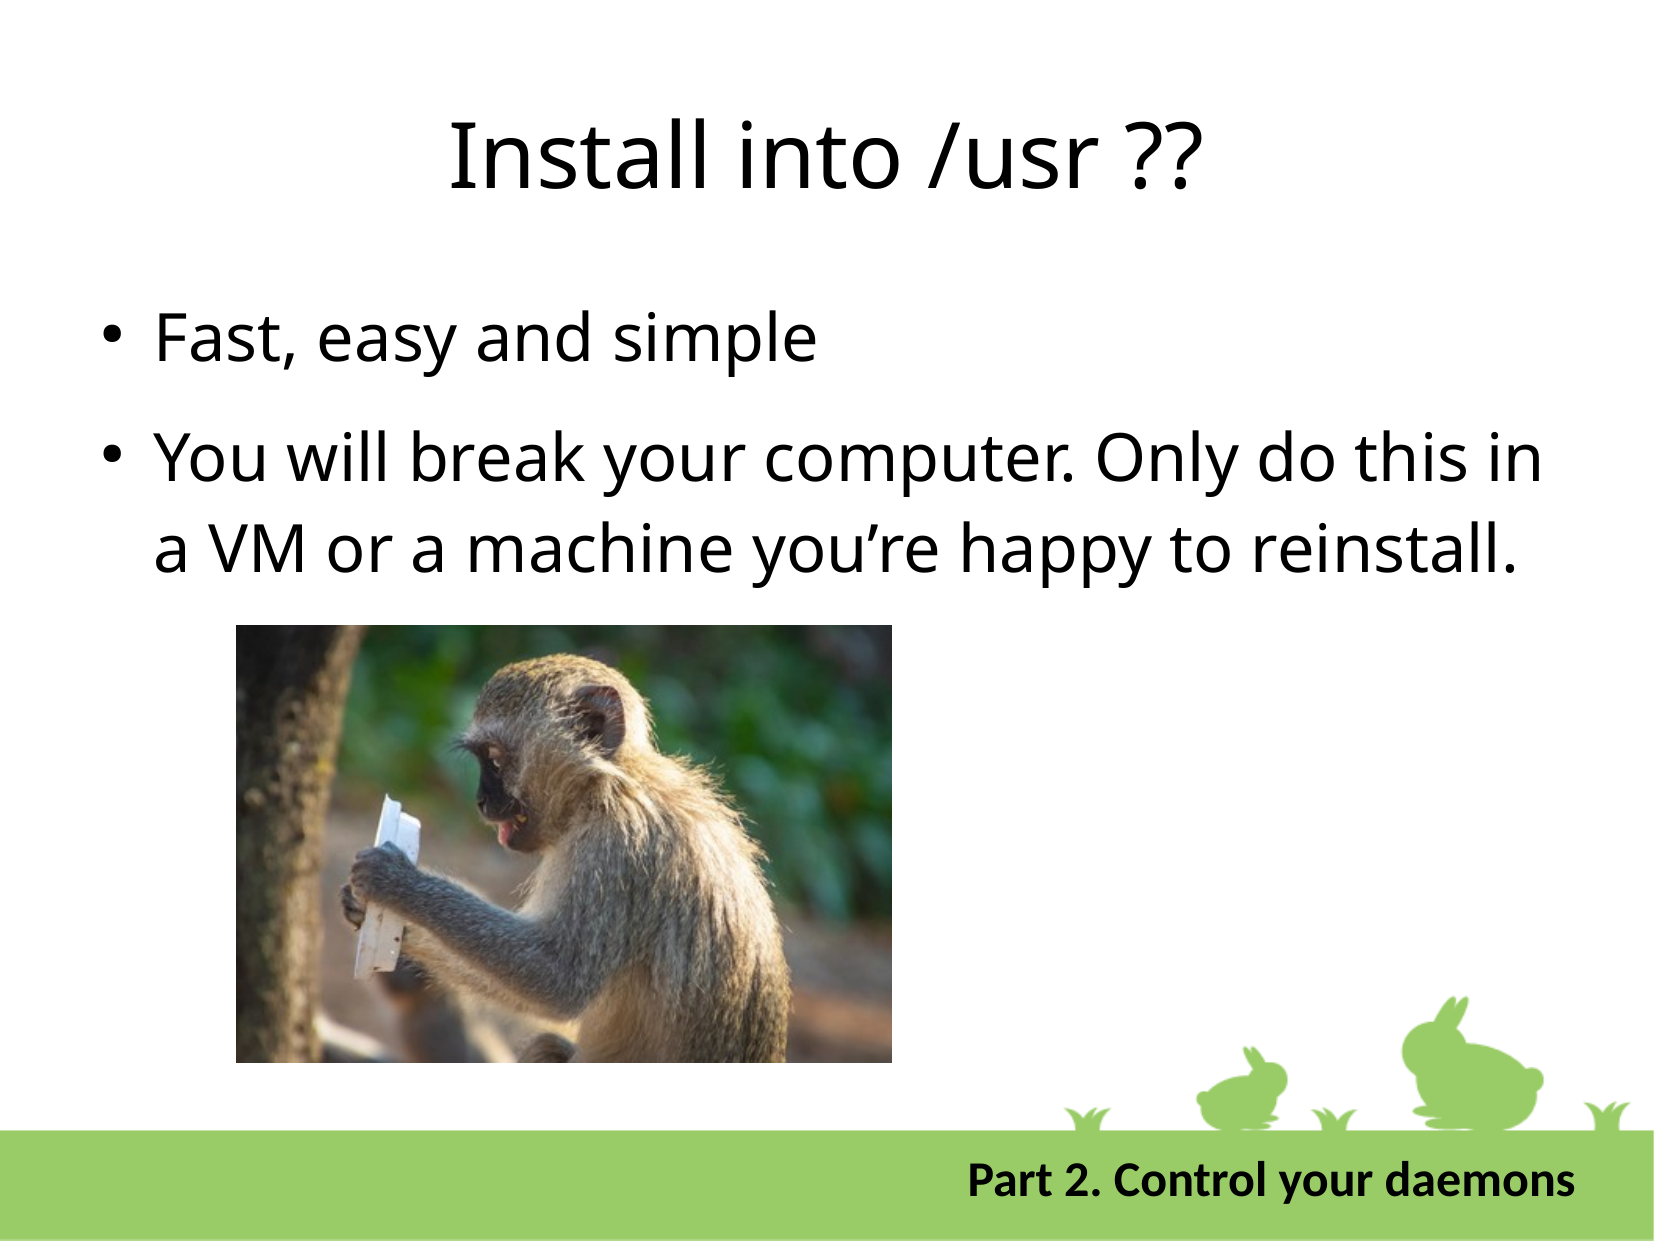

# Install into /usr ??
Fast, easy and simple
You will break your computer. Only do this in a VM or a machine you’re happy to reinstall.
 Part 2. Control your daemons